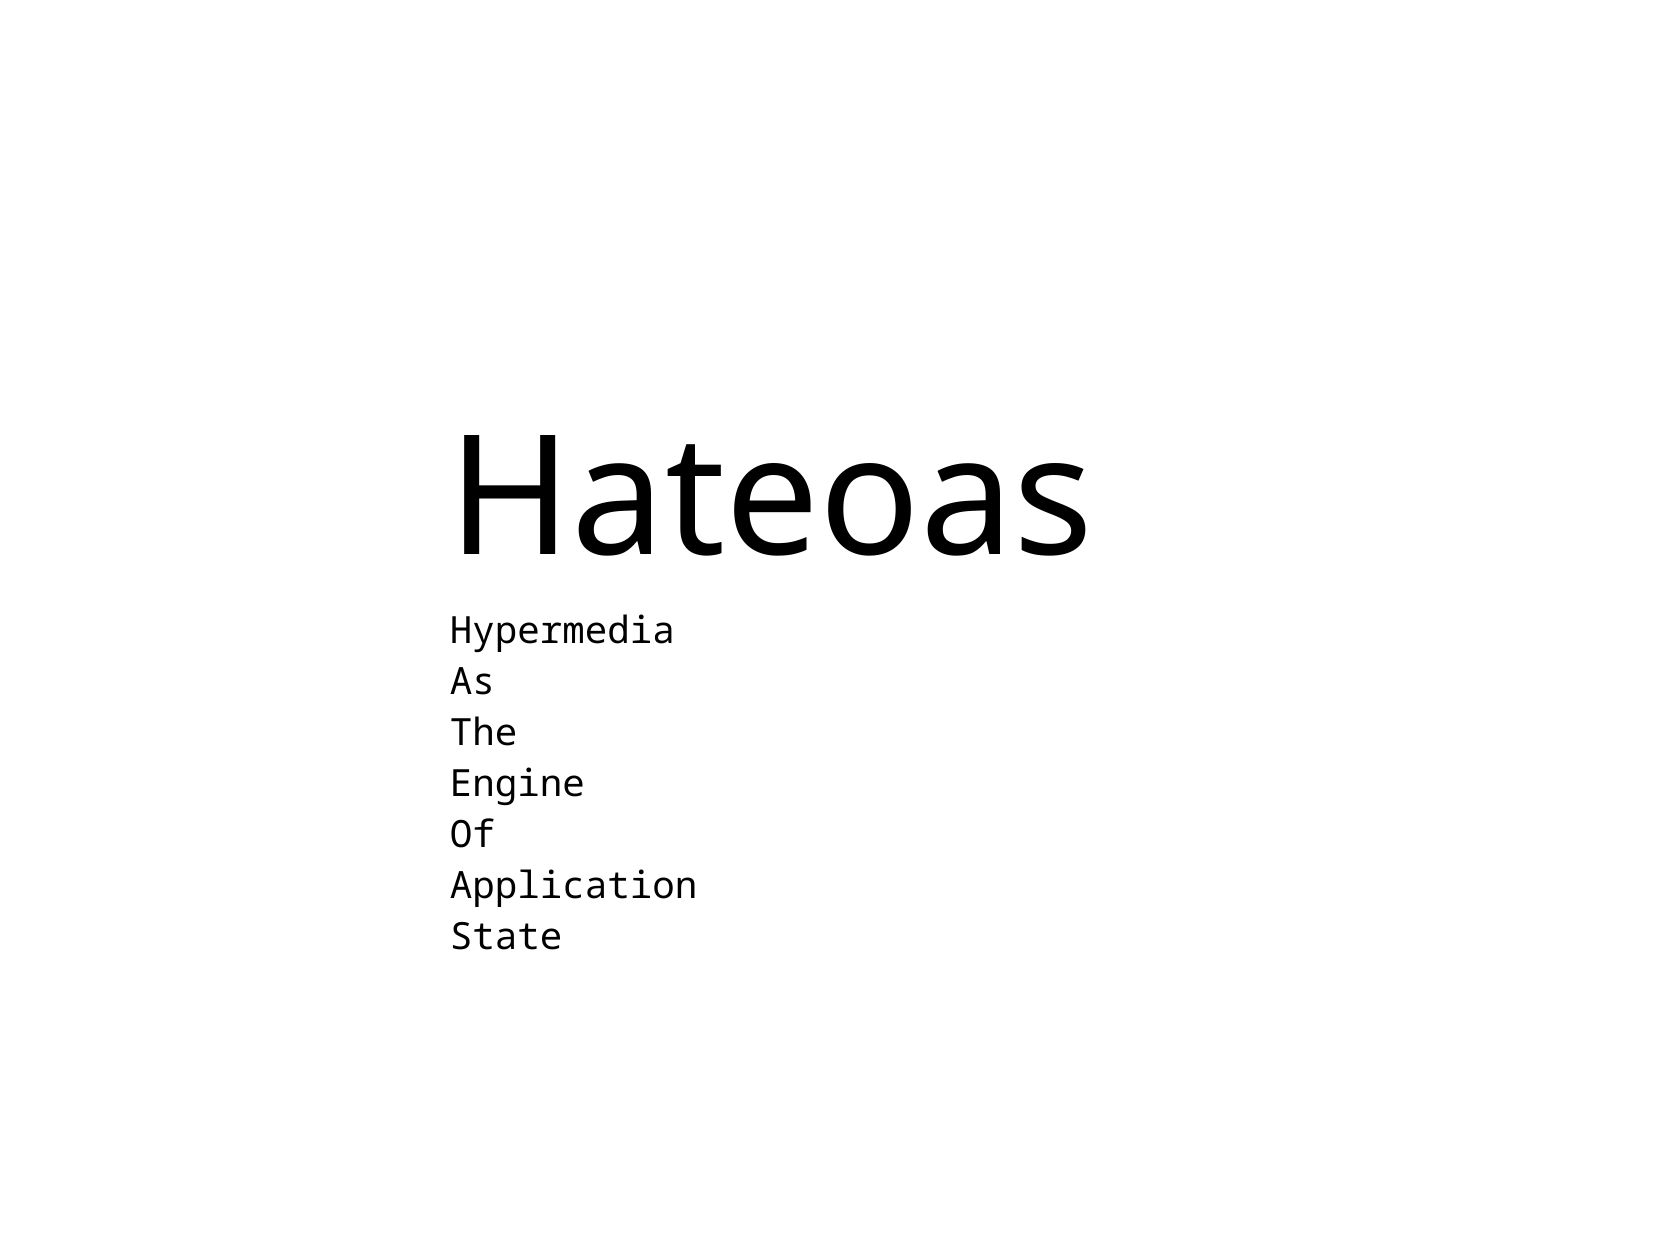

Hateoas
Hypermedia
As
The
Engine
Of
Application
State